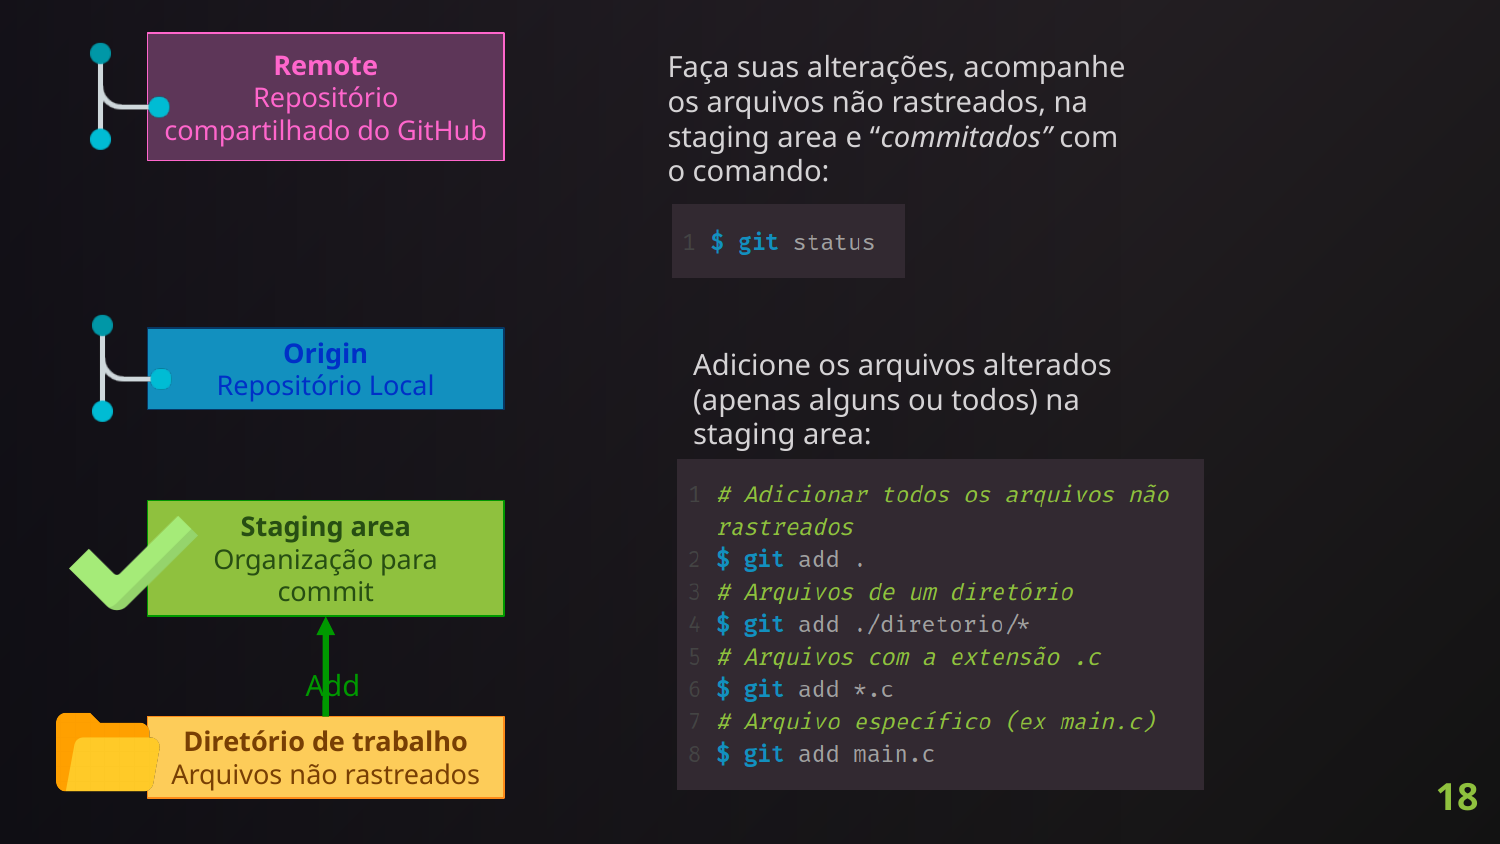

Remote
Repositório compartilhado do GitHub
Faça suas alterações, acompanhe os arquivos não rastreados, na staging area e “commitados” com o comando:
Origin
Repositório Local
Adicione os arquivos alterados (apenas alguns ou todos) na staging area:
Staging area
Organização para commit
Add
Diretório de trabalho
Arquivos não rastreados